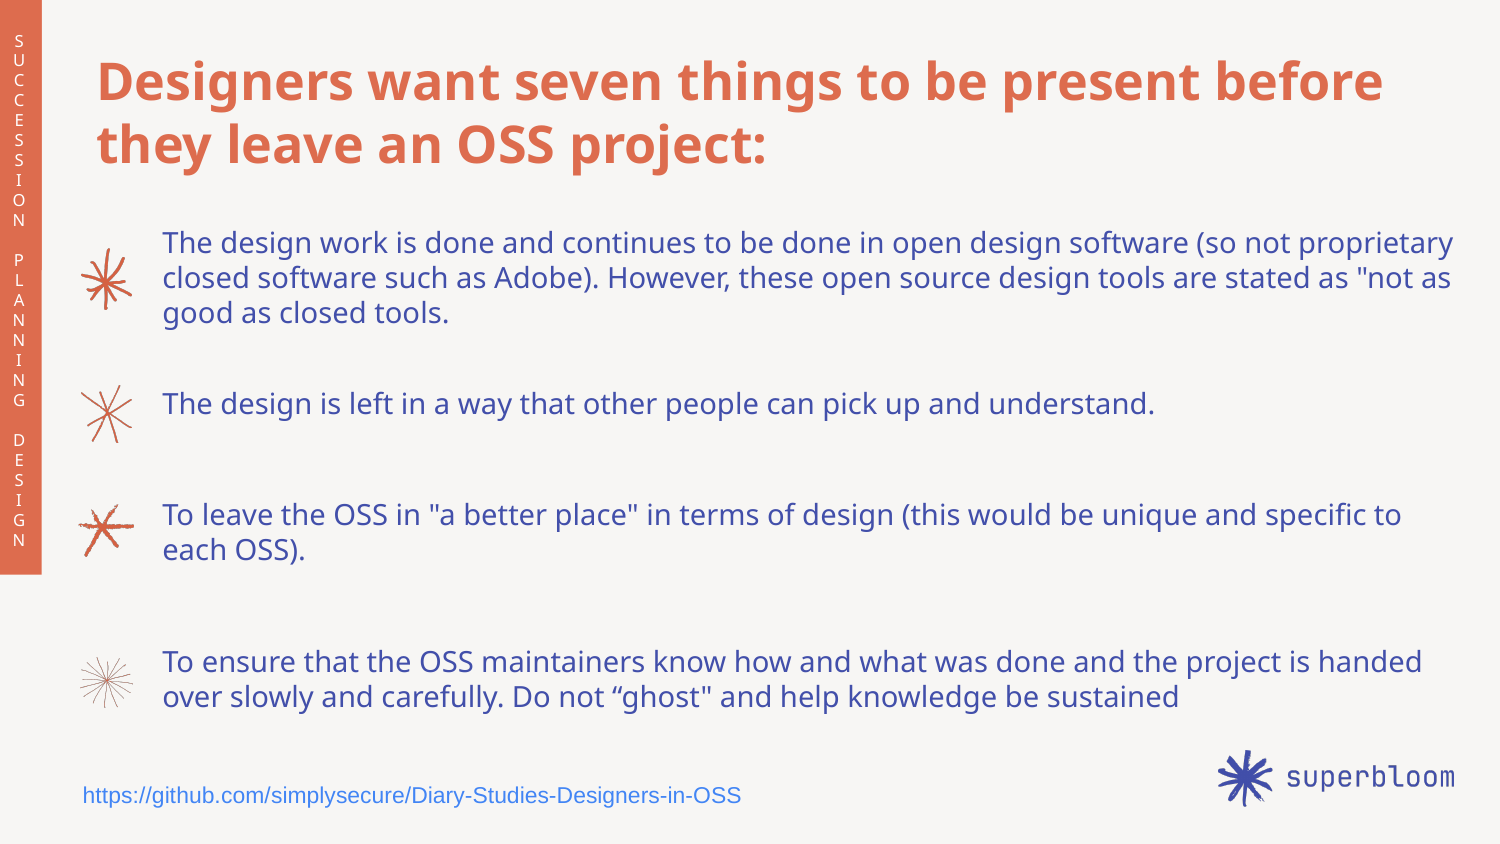

Designers want seven things to be present before they leave an OSS project:
S
U
C
C
E
S
S
I
O
N
P
L
A
N
N
I
N
G
D
E
S
I
G
N
The design work is done and continues to be done in open design software (so not proprietary closed software such as Adobe). However, these open source design tools are stated as "not as good as closed tools.
The design is left in a way that other people can pick up and understand.
To leave the OSS in "a better place" in terms of design (this would be unique and specific to each OSS).
To ensure that the OSS maintainers know how and what was done and the project is handed over slowly and carefully. Do not “ghost" and help knowledge be sustained
https://github.com/simplysecure/Diary-Studies-Designers-in-OSS